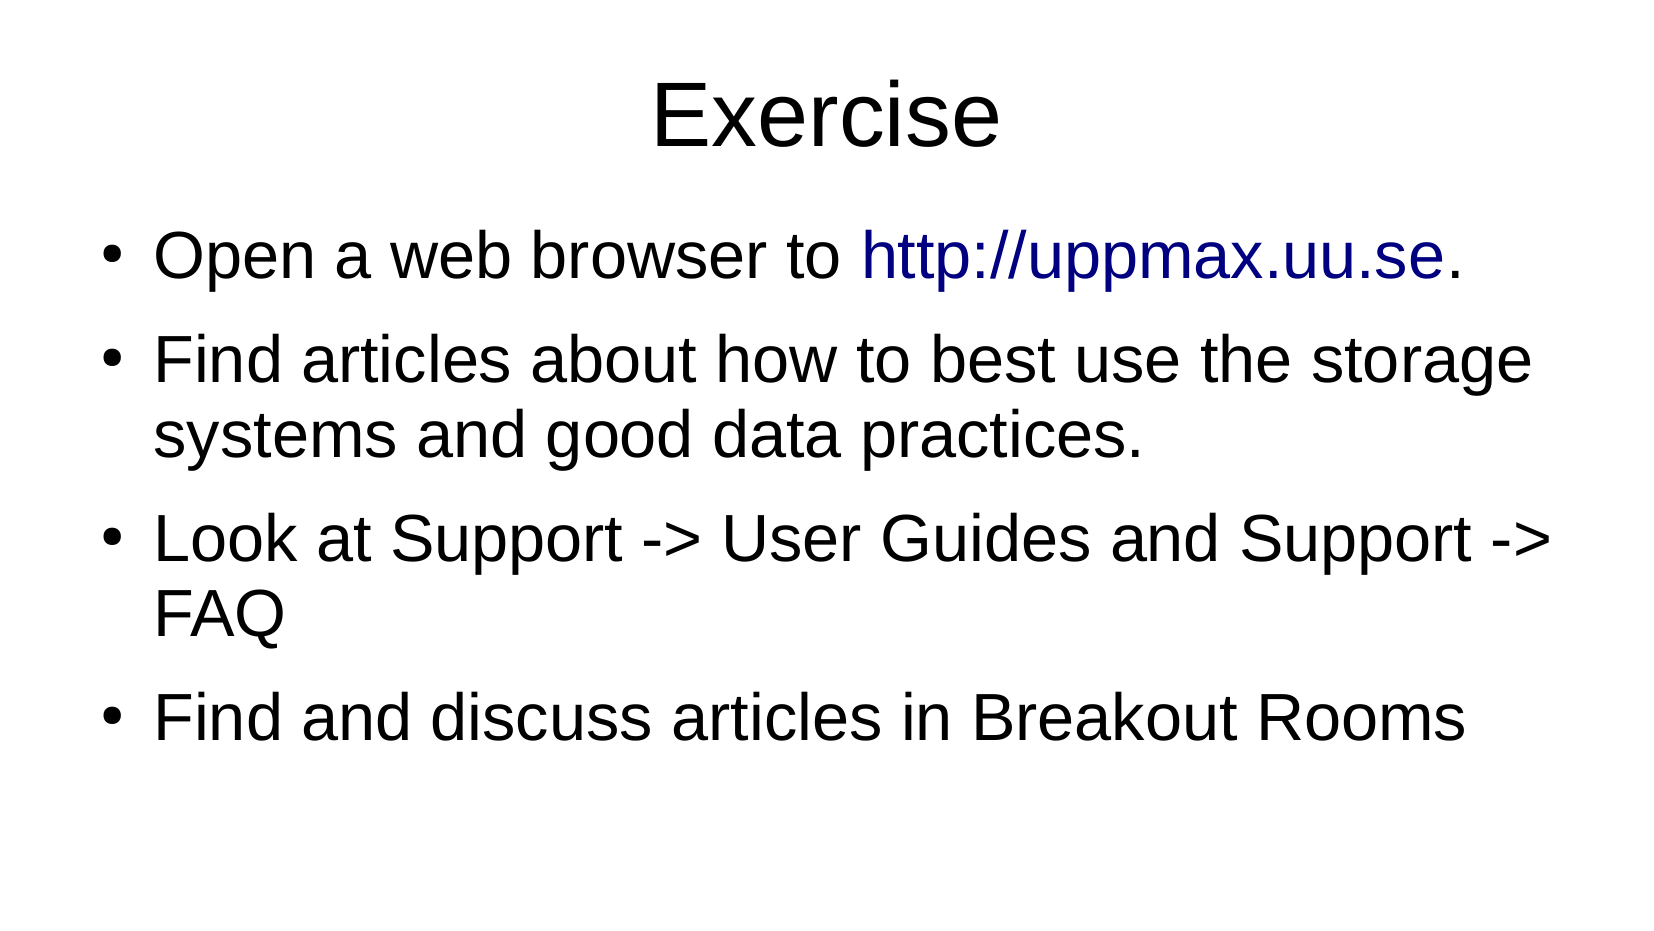

# Exercise
Open a web browser to http://uppmax.uu.se.
Find articles about how to best use the storage systems and good data practices.
Look at Support -> User Guides and Support -> FAQ
Find and discuss articles in Breakout Rooms